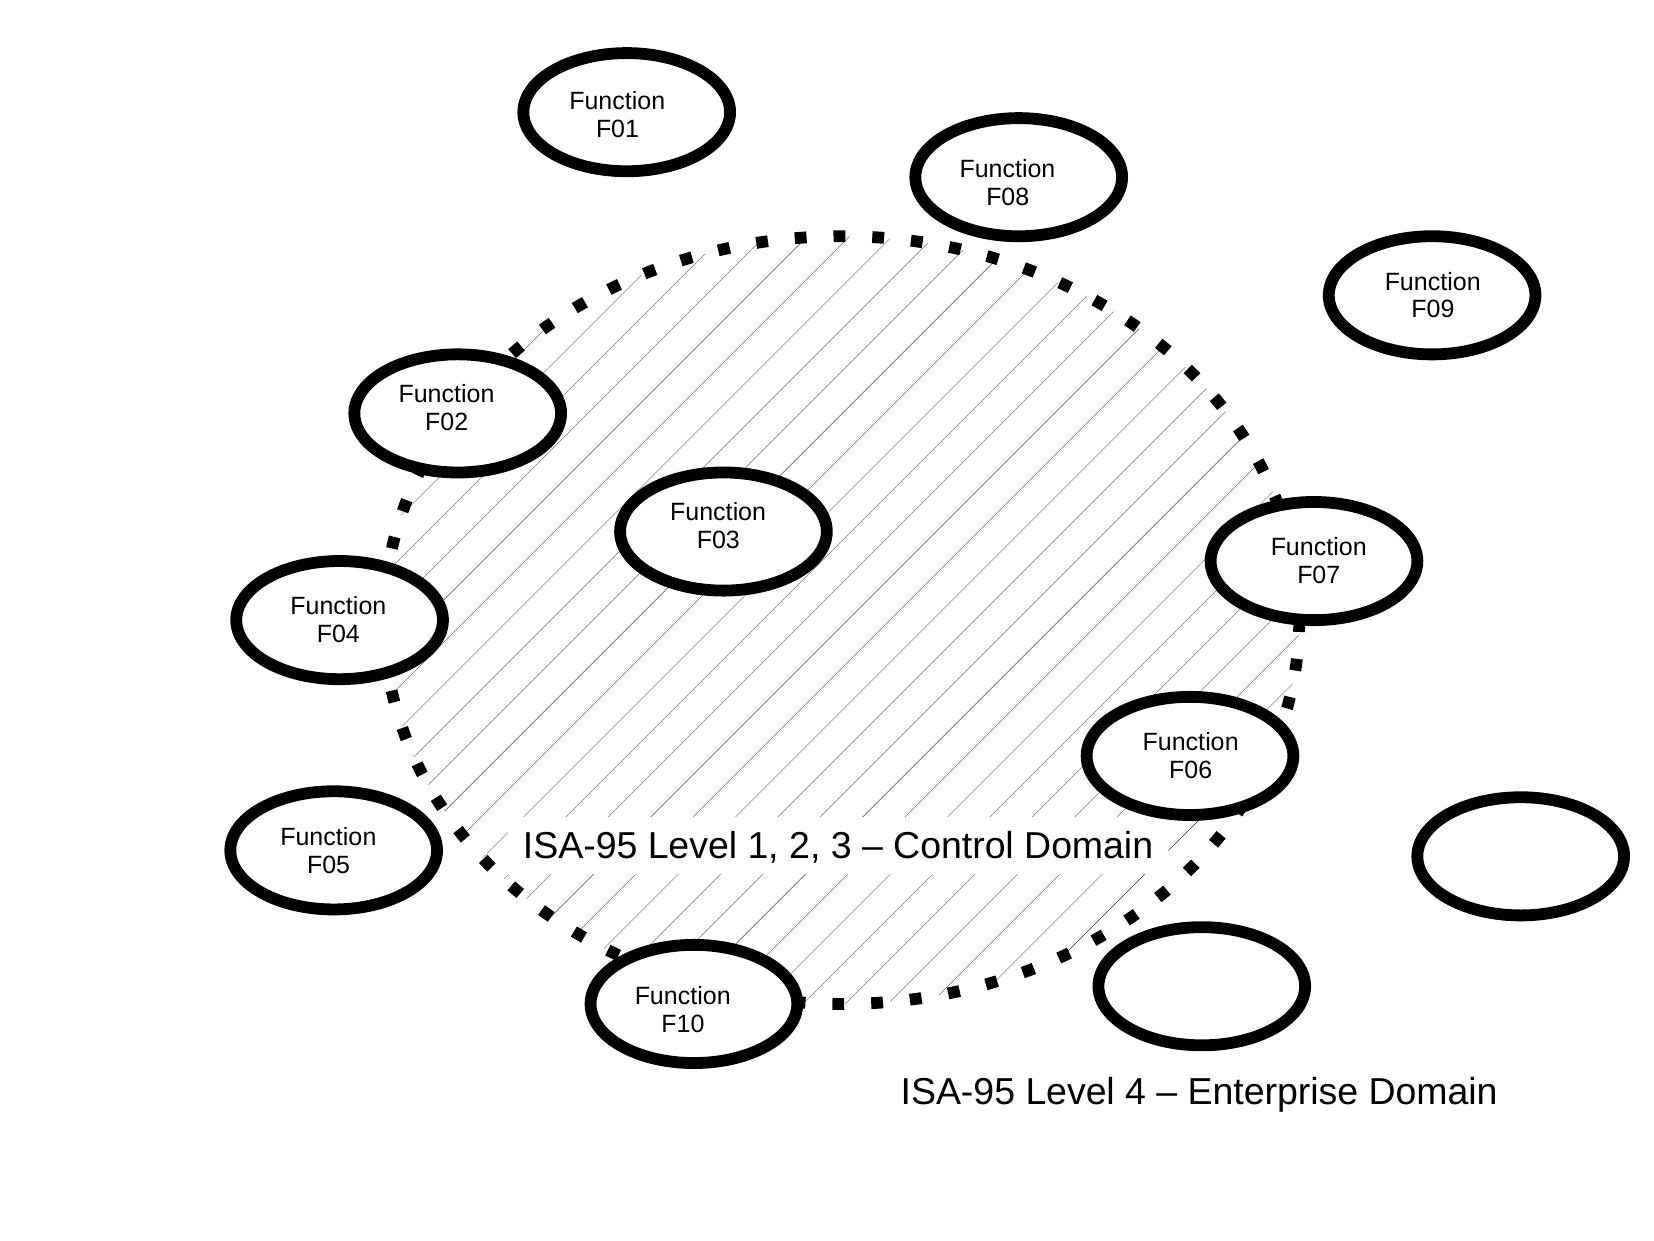

Function
F01
Function
F08
Function
F09
Function
F02
Function
F03
Function
F07
Function
F04
Function
F06
Function
F05
ISA-95 Level 1, 2, 3 – Control Domain
Function
F10
ISA-95 Level 4 – Enterprise Domain